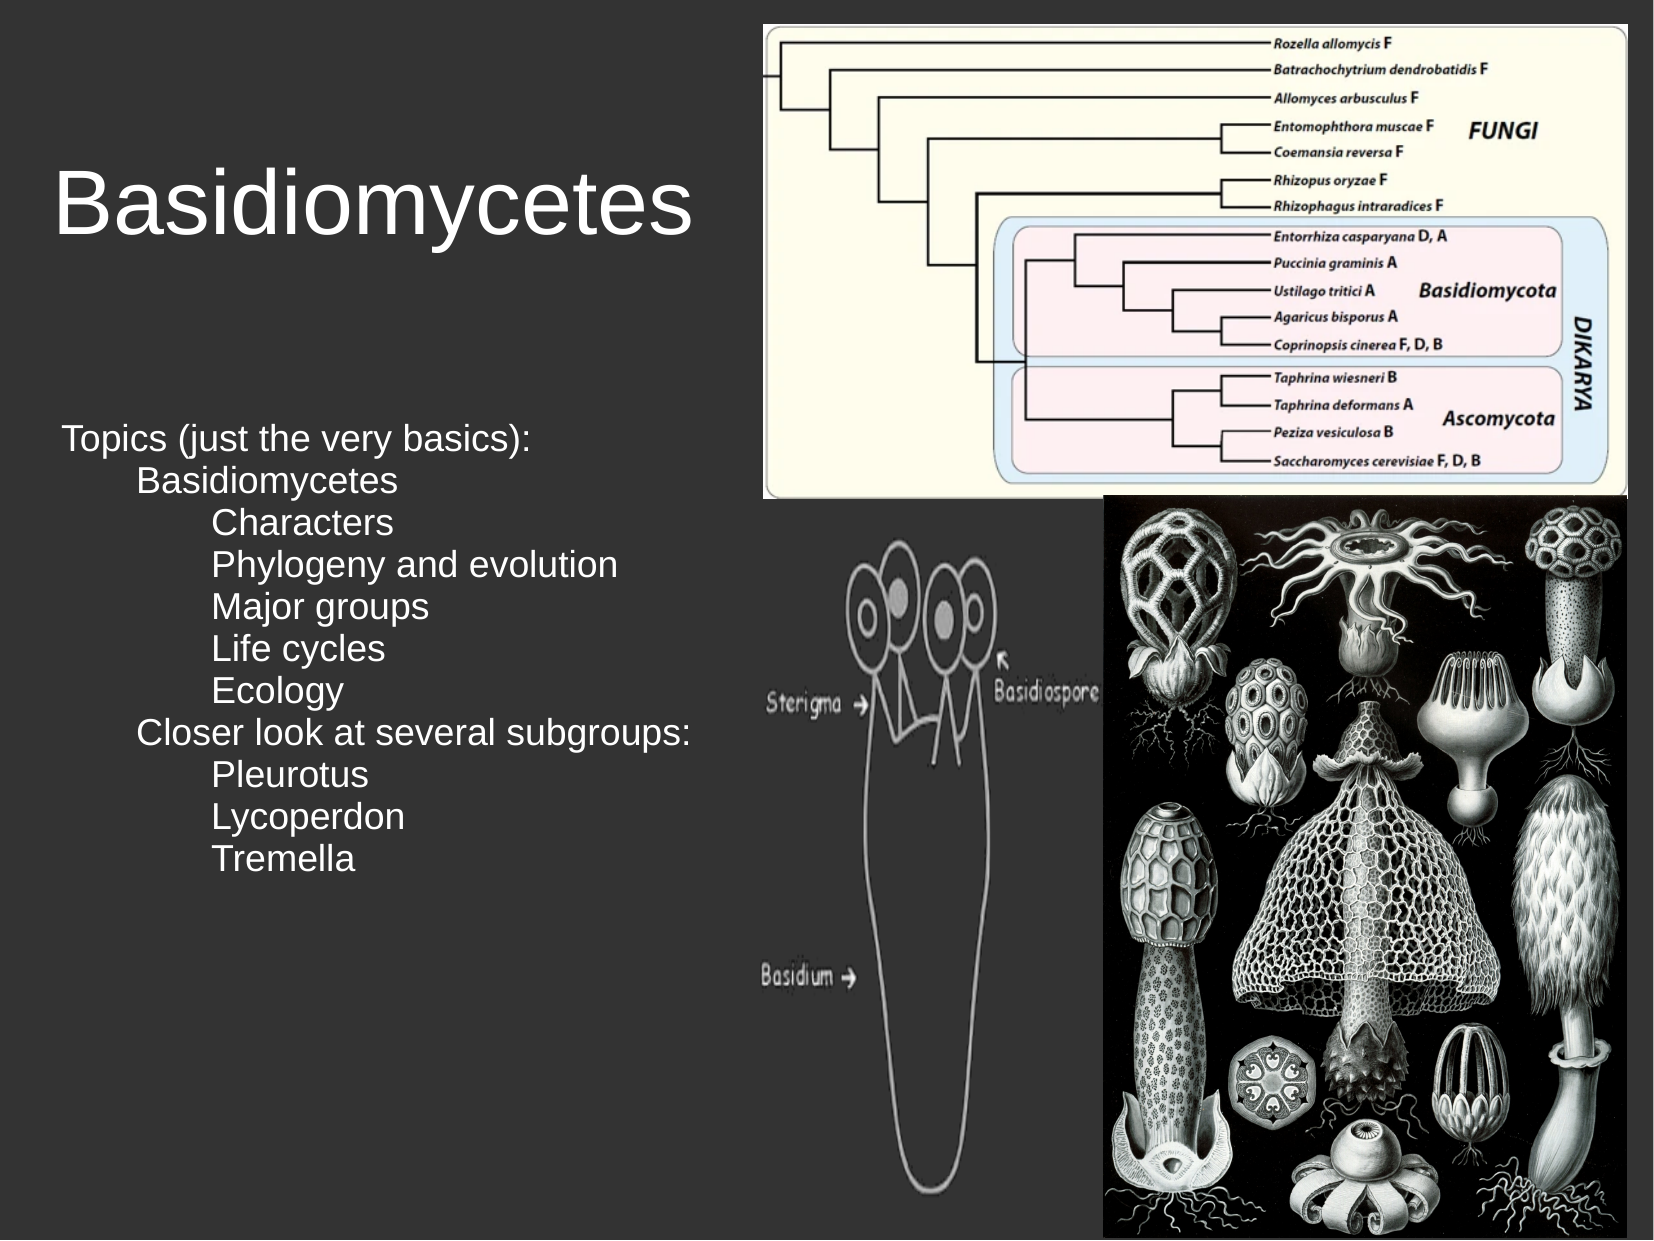

# Basidiomycetes
Topics (just the very basics):
	Basidiomycetes
		Characters
		Phylogeny and evolution
		Major groups
		Life cycles
		Ecology
	Closer look at several subgroups:
		Pleurotus
		Lycoperdon
		Tremella